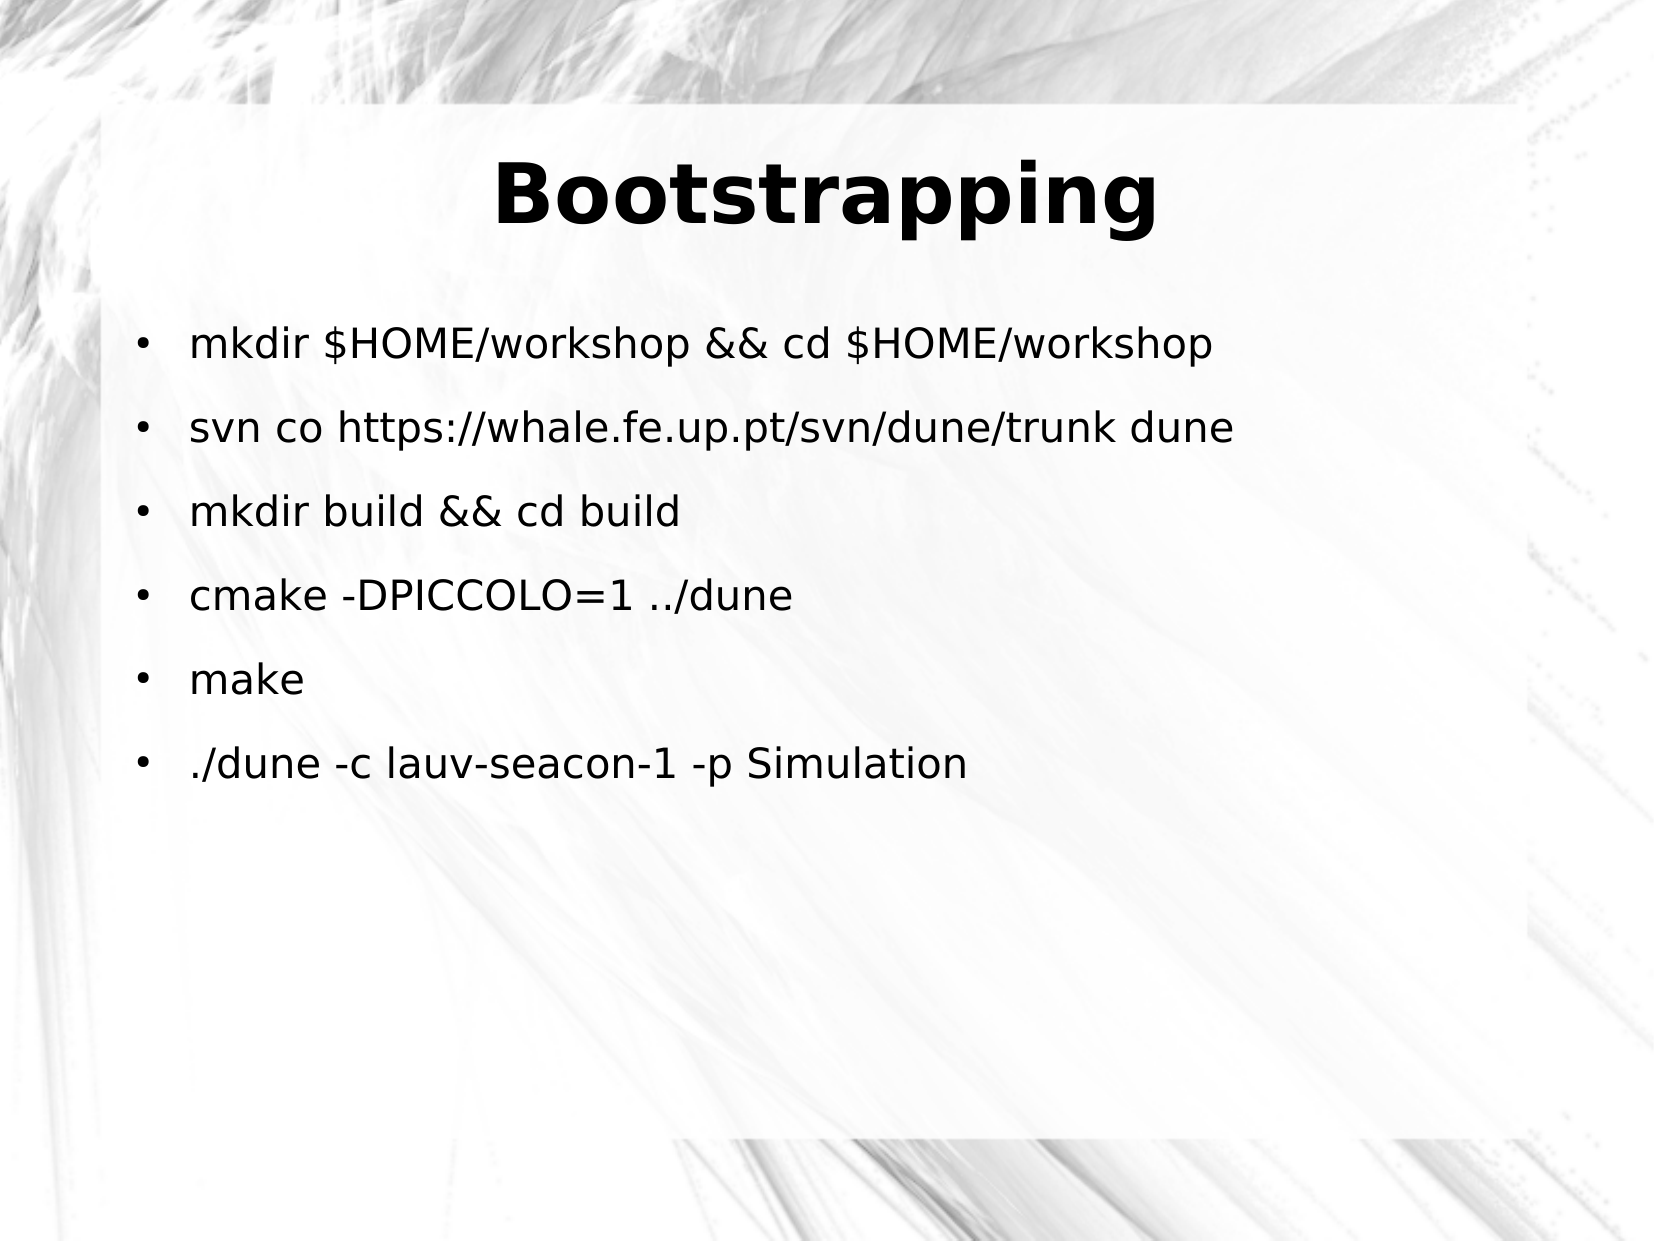

# Bootstrapping
mkdir $HOME/workshop && cd $HOME/workshop
svn co https://whale.fe.up.pt/svn/dune/trunk dune
mkdir build && cd build
cmake -DPICCOLO=1 ../dune
make
./dune -c lauv-seacon-1 -p Simulation